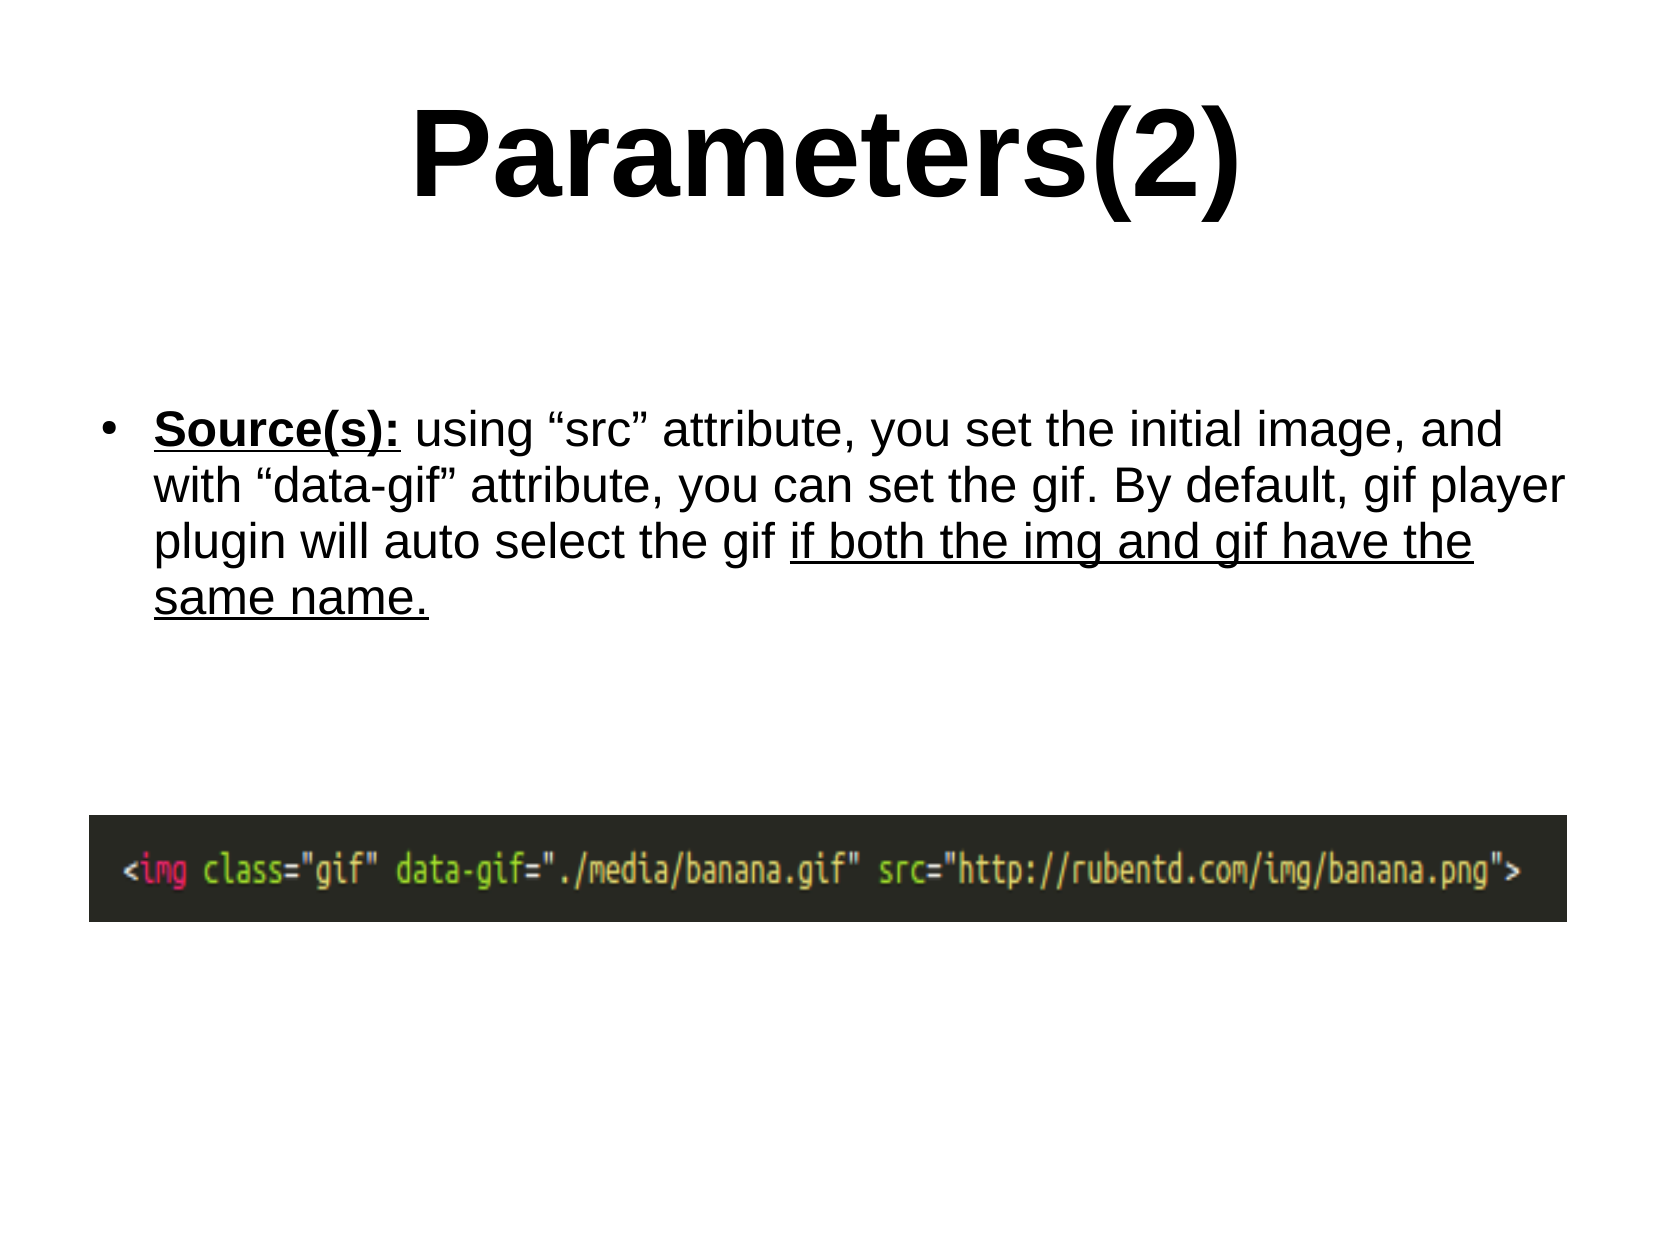

# Parameters(2)
Source(s): using “src” attribute, you set the initial image, and with “data-gif” attribute, you can set the gif. By default, gif player plugin will auto select the gif if both the img and gif have the same name.